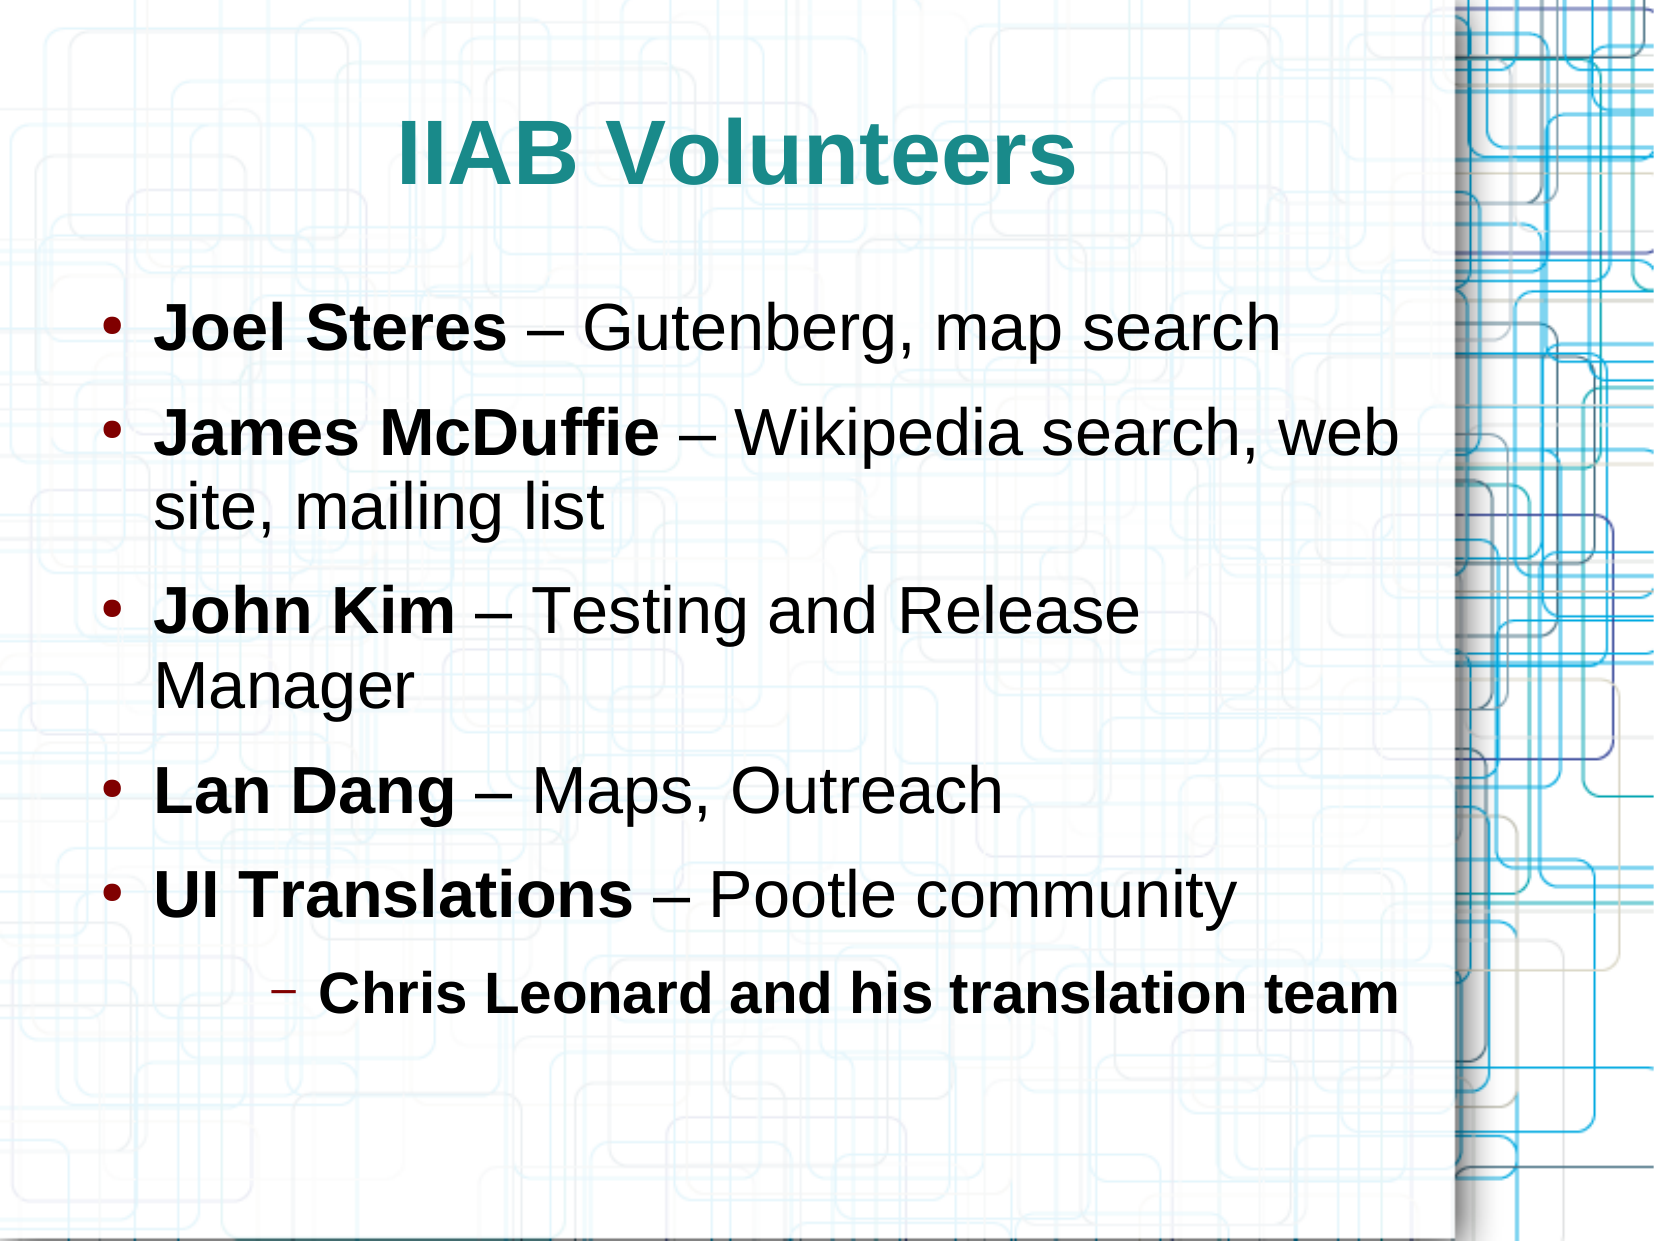

# IIAB Volunteers
Joel Steres – Gutenberg, map search
James McDuffie – Wikipedia search, web site, mailing list
John Kim – Testing and Release Manager
Lan Dang – Maps, Outreach
UI Translations – Pootle community
Chris Leonard and his translation team